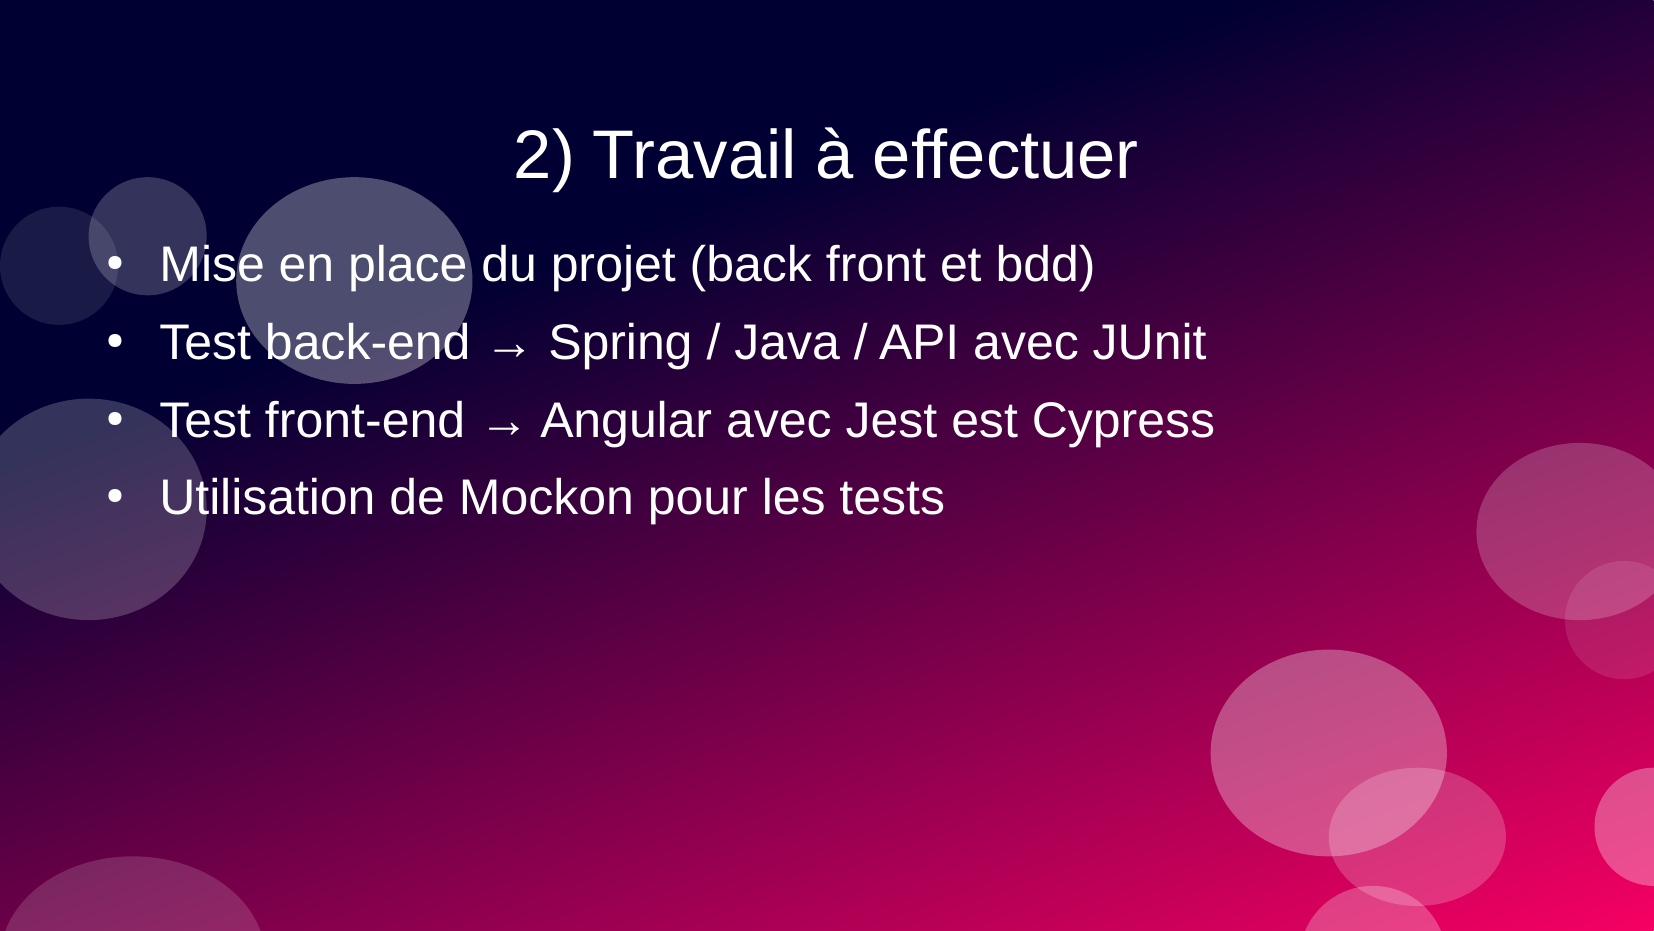

# 2) Travail à effectuer
Mise en place du projet (back front et bdd)
Test back-end → Spring / Java / API avec JUnit
Test front-end → Angular avec Jest est Cypress
Utilisation de Mockon pour les tests